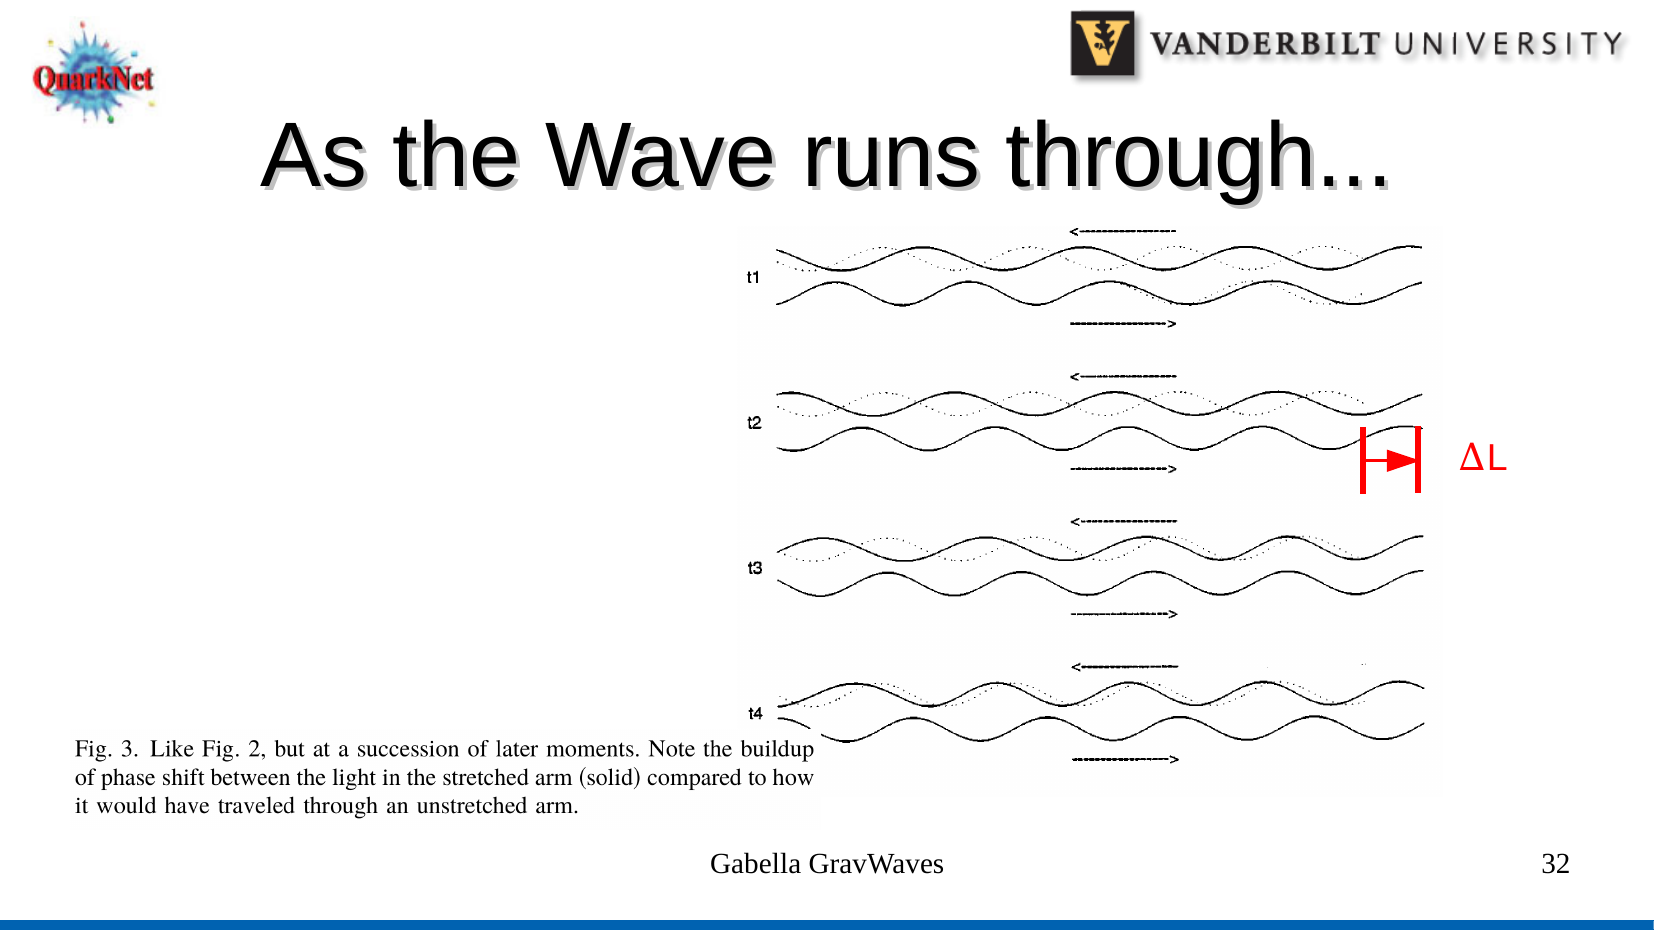

# As the Wave runs through...
ΔL
Gabella GravWaves
32